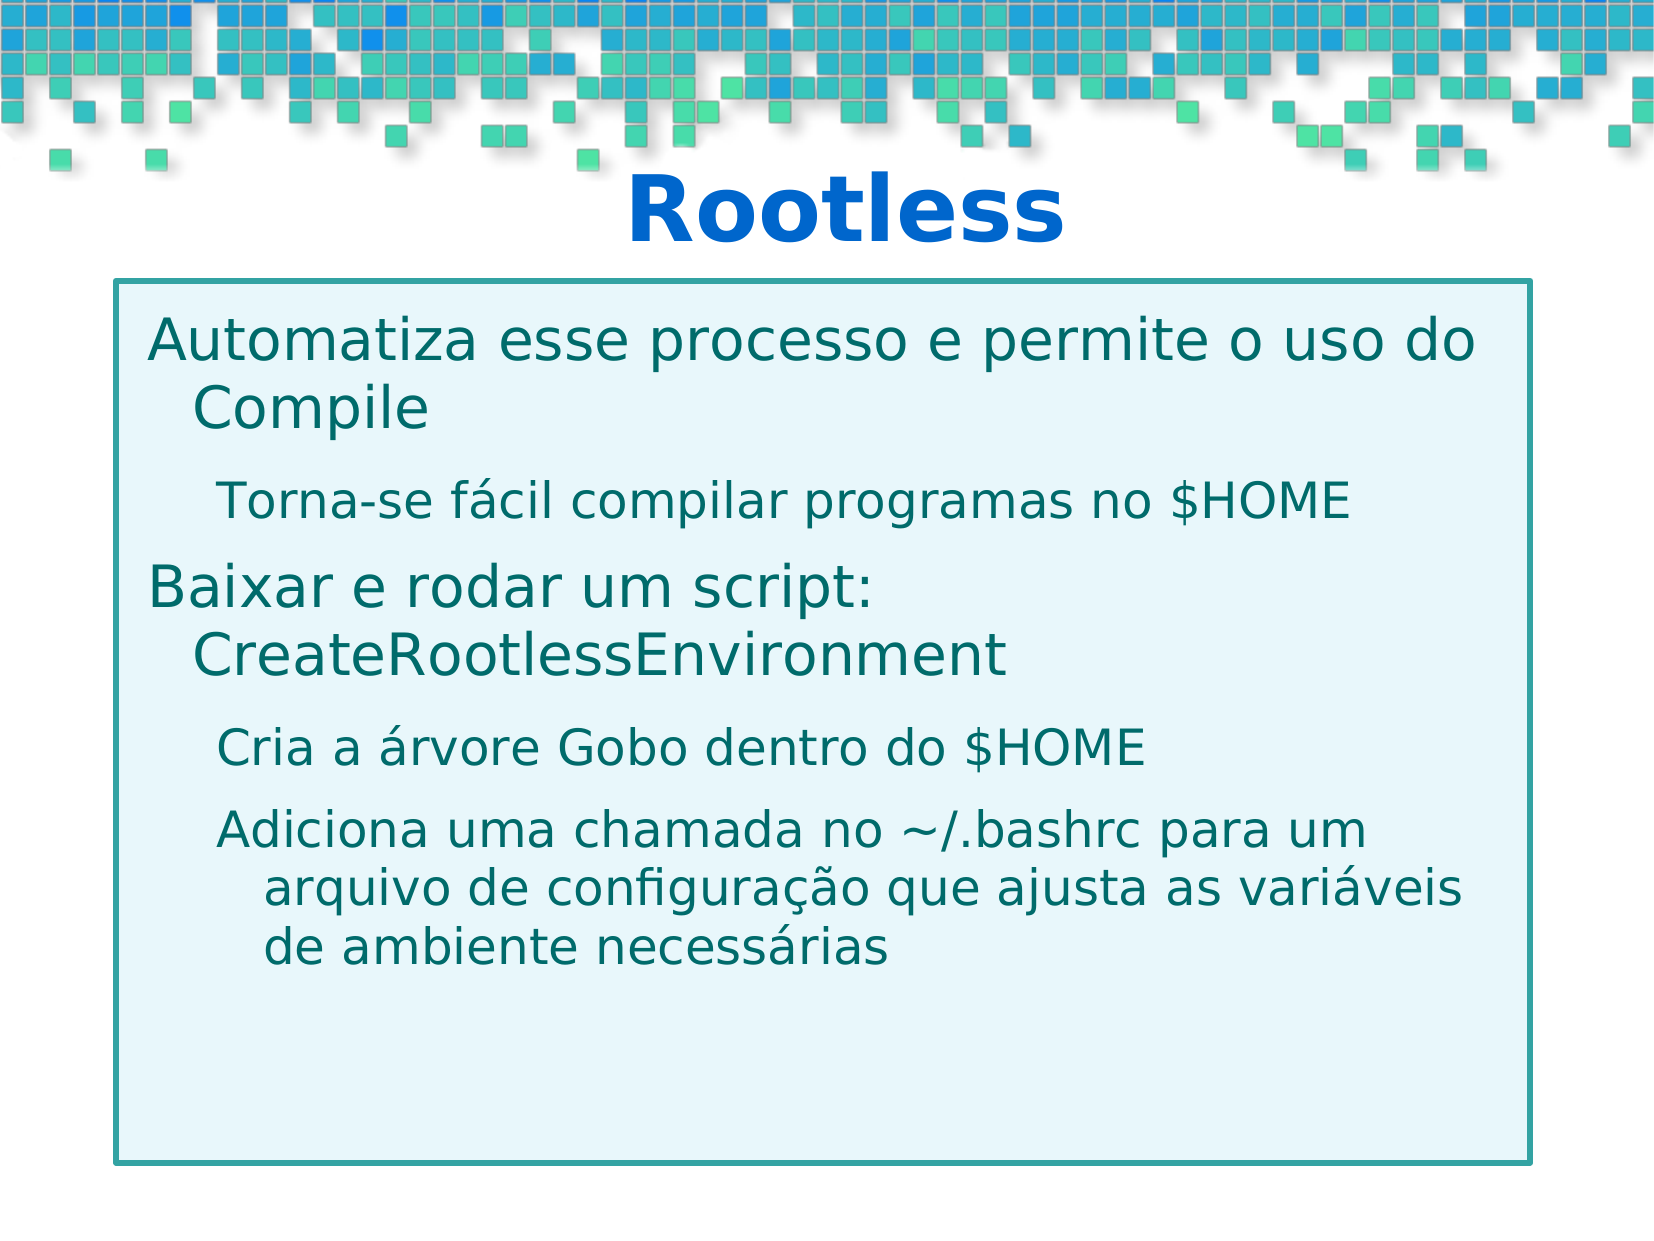

# Rootless
Automatiza esse processo e permite o uso do Compile
Torna-se fácil compilar programas no $HOME
Baixar e rodar um script: CreateRootlessEnvironment
Cria a árvore Gobo dentro do $HOME
Adiciona uma chamada no ~/.bashrc para um arquivo de configuração que ajusta as variáveis de ambiente necessárias